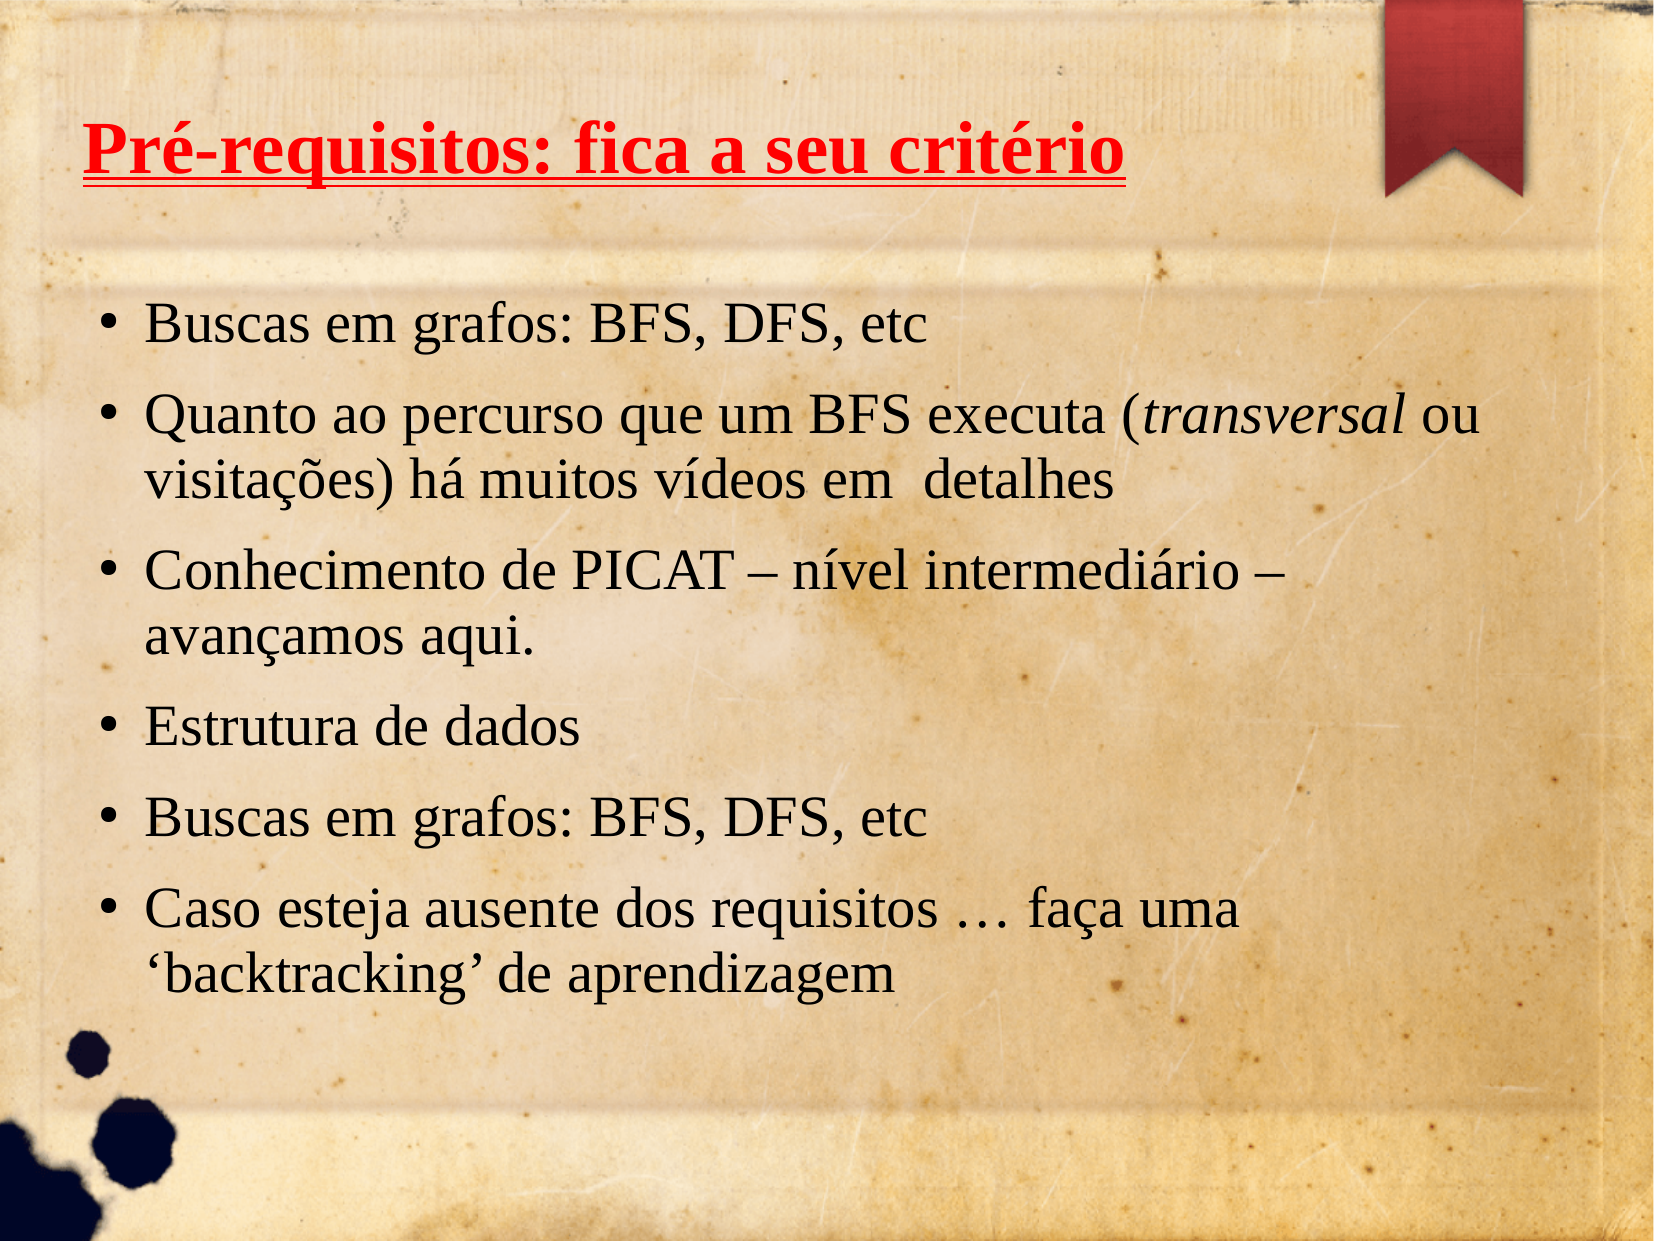

# Pré-requisitos: fica a seu critério
Buscas em grafos: BFS, DFS, etc
Quanto ao percurso que um BFS executa (transversal ou visitações) há muitos vídeos em detalhes
Conhecimento de PICAT – nível intermediário – avançamos aqui.
Estrutura de dados
Buscas em grafos: BFS, DFS, etc
Caso esteja ausente dos requisitos … faça uma ‘backtracking’ de aprendizagem